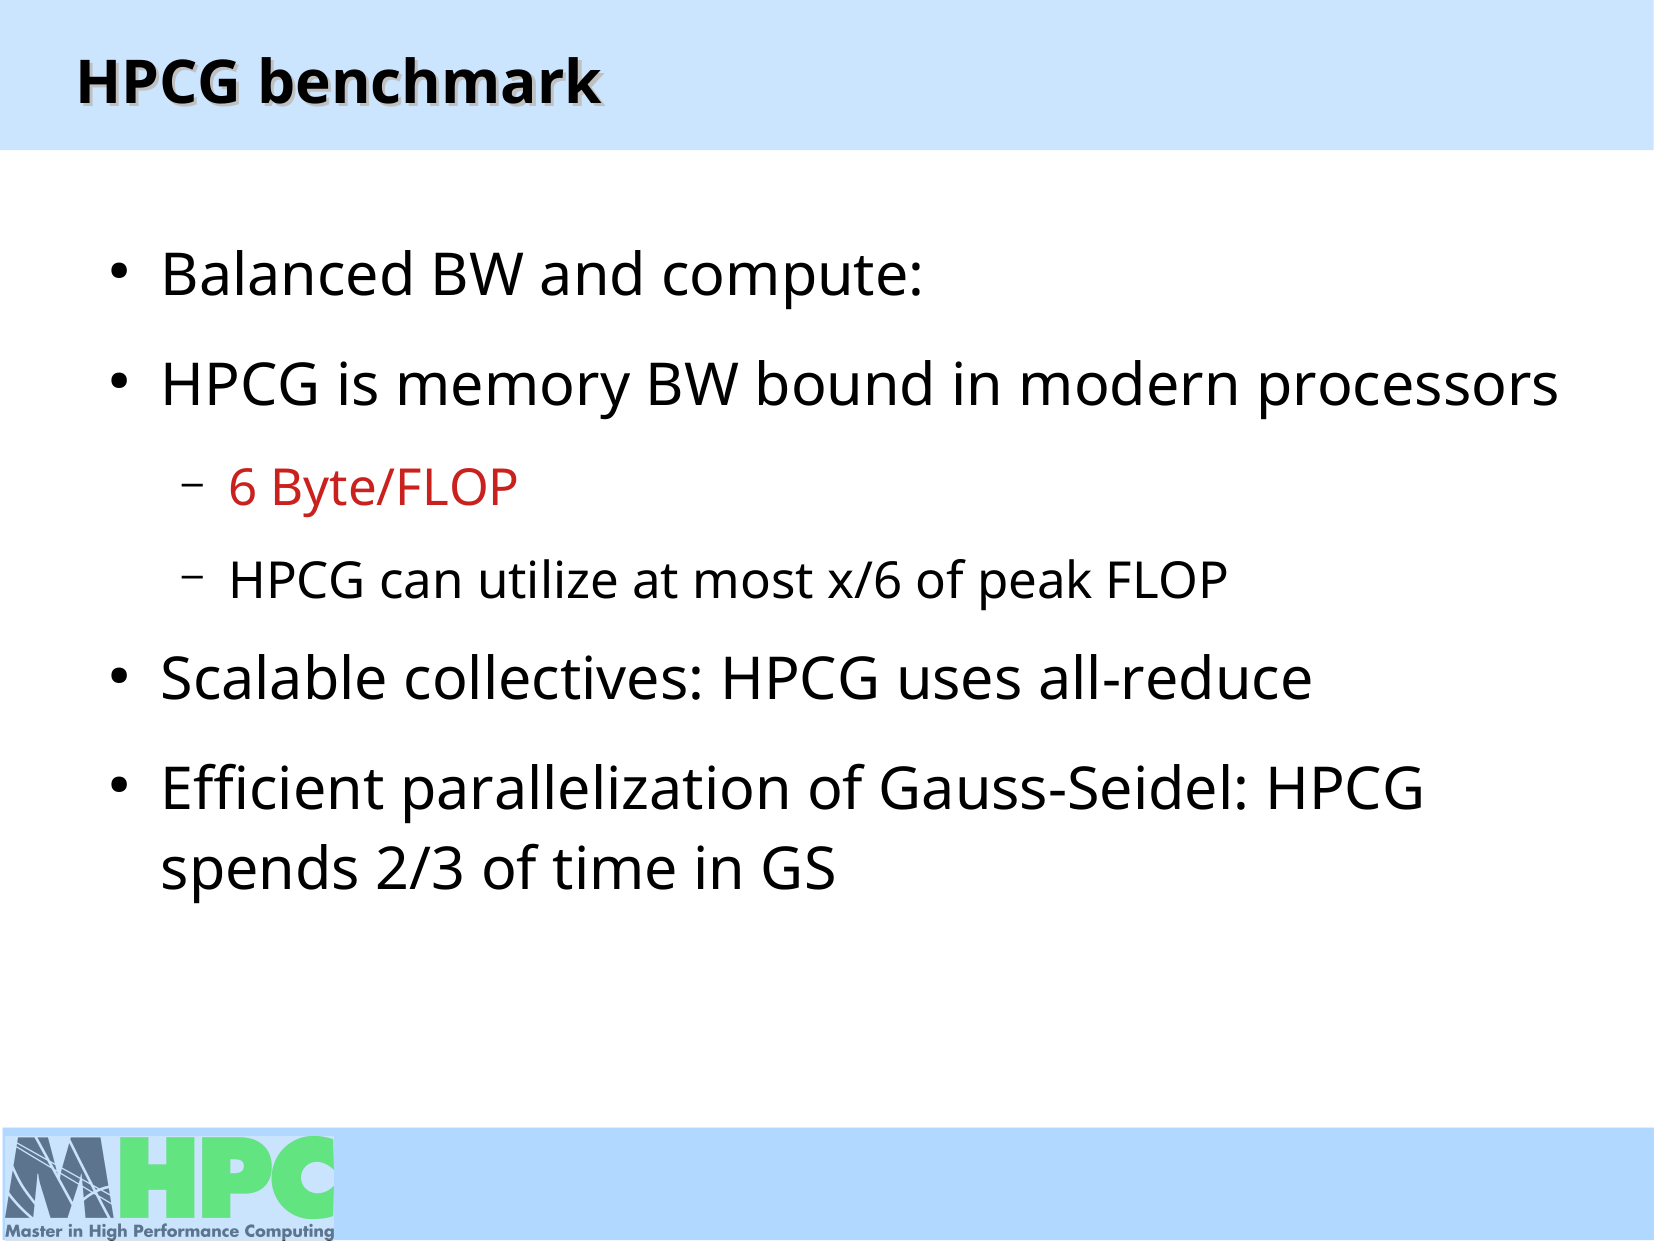

# HPCG benchmark
Balanced BW and compute:
HPCG is memory BW bound in modern processors
6 Byte/FLOP
HPCG can utilize at most x/6 of peak FLOP
Scalable collectives: HPCG uses all-reduce
Efficient parallelization of Gauss-Seidel: HPCG spends 2/3 of time in GS